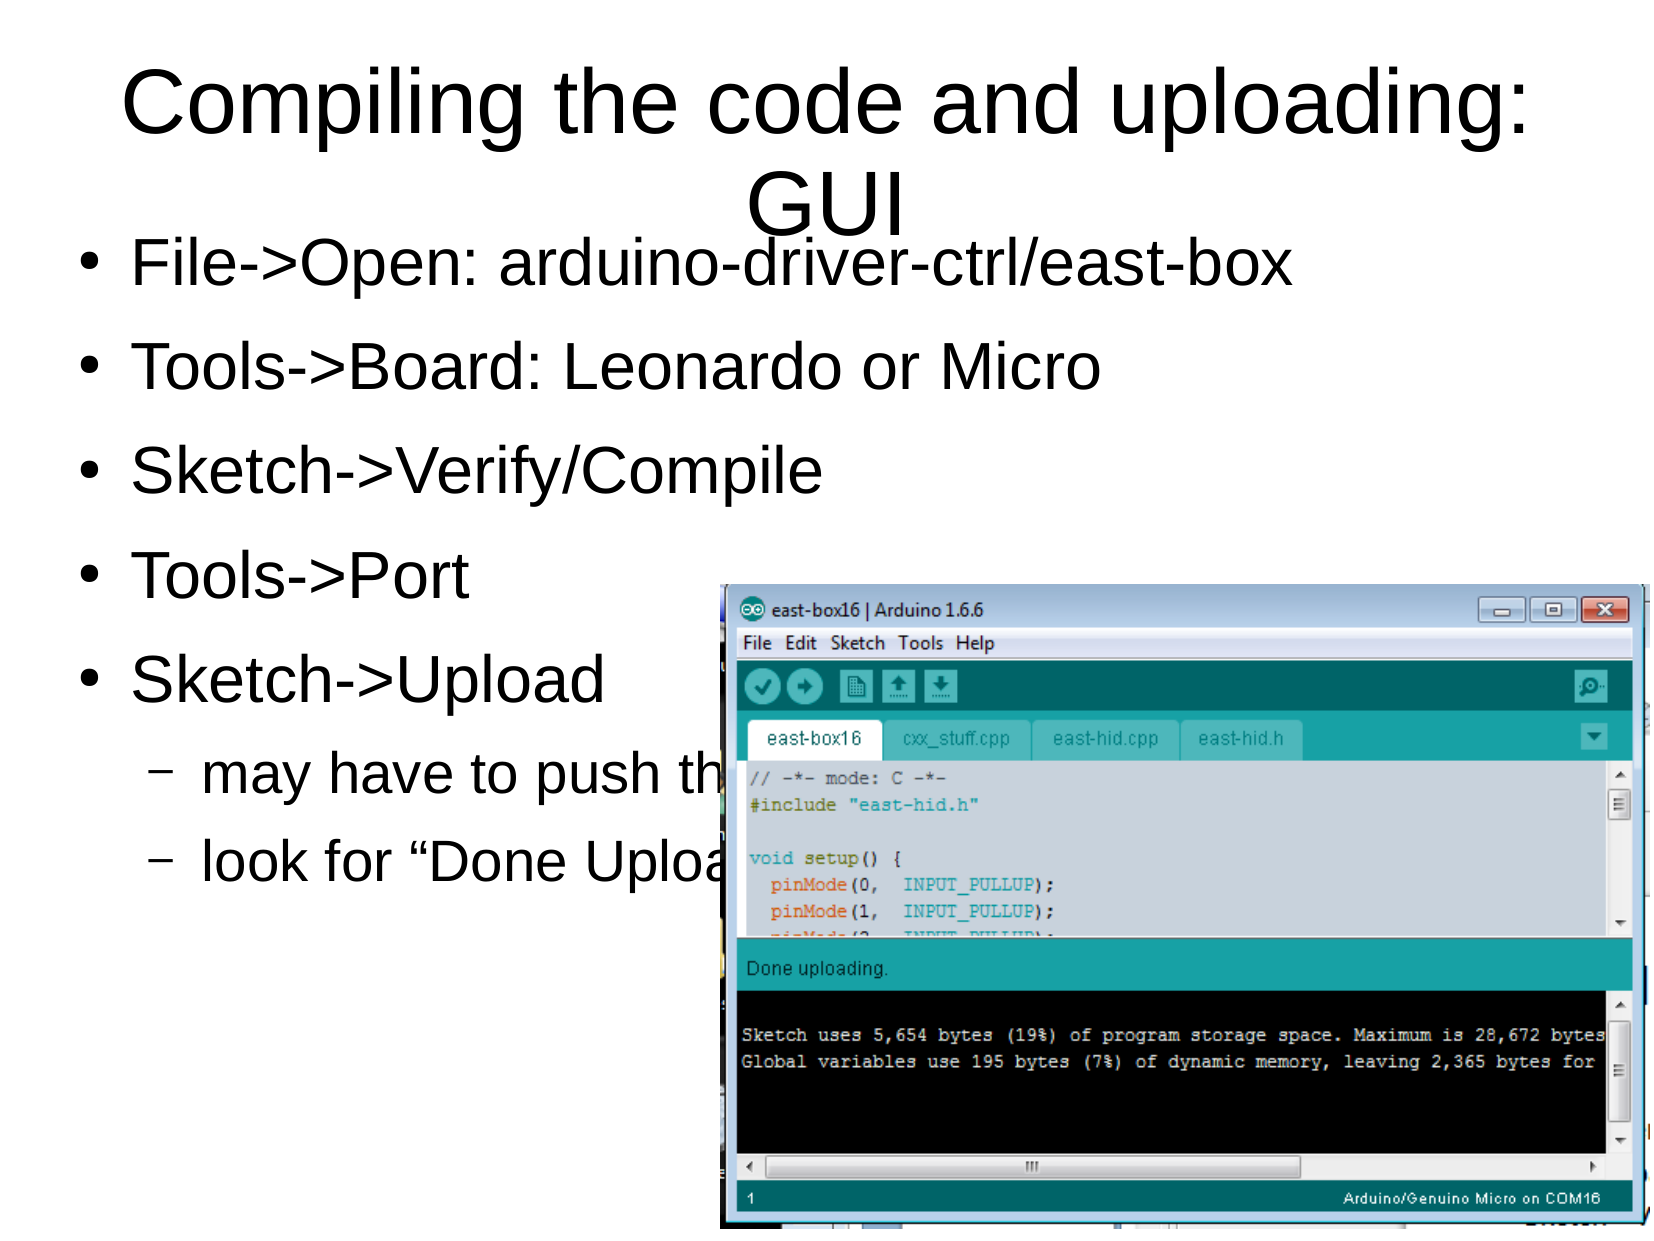

# Compiling the code and uploading: GUI
File->Open: arduino-driver-ctrl/east-box
Tools->Board: Leonardo or Micro
Sketch->Verify/Compile
Tools->Port
Sketch->Upload
may have to push the reset button
look for “Done Uploading”